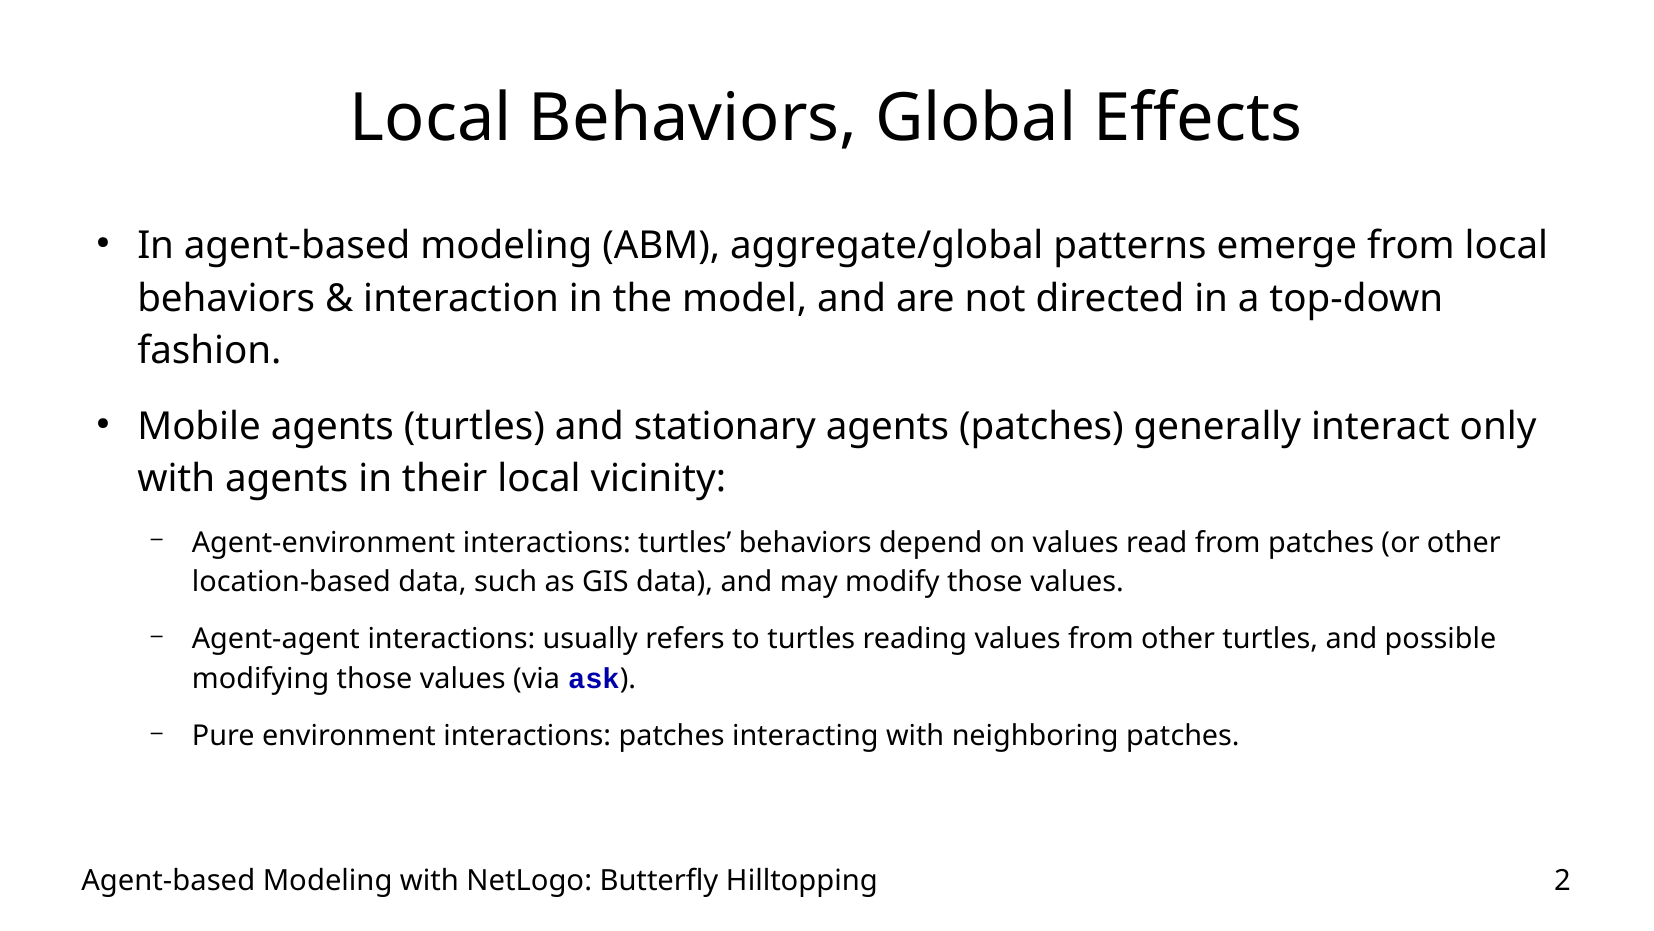

# Local Behaviors, Global Effects
In agent-based modeling (ABM), aggregate/global patterns emerge from local behaviors & interaction in the model, and are not directed in a top-down fashion.
Mobile agents (turtles) and stationary agents (patches) generally interact only with agents in their local vicinity:
Agent-environment interactions: turtles’ behaviors depend on values read from patches (or other location-based data, such as GIS data), and may modify those values.
Agent-agent interactions: usually refers to turtles reading values from other turtles, and possible modifying those values (via ask).
Pure environment interactions: patches interacting with neighboring patches.
Agent-based Modeling with NetLogo: Butterfly Hilltopping
2